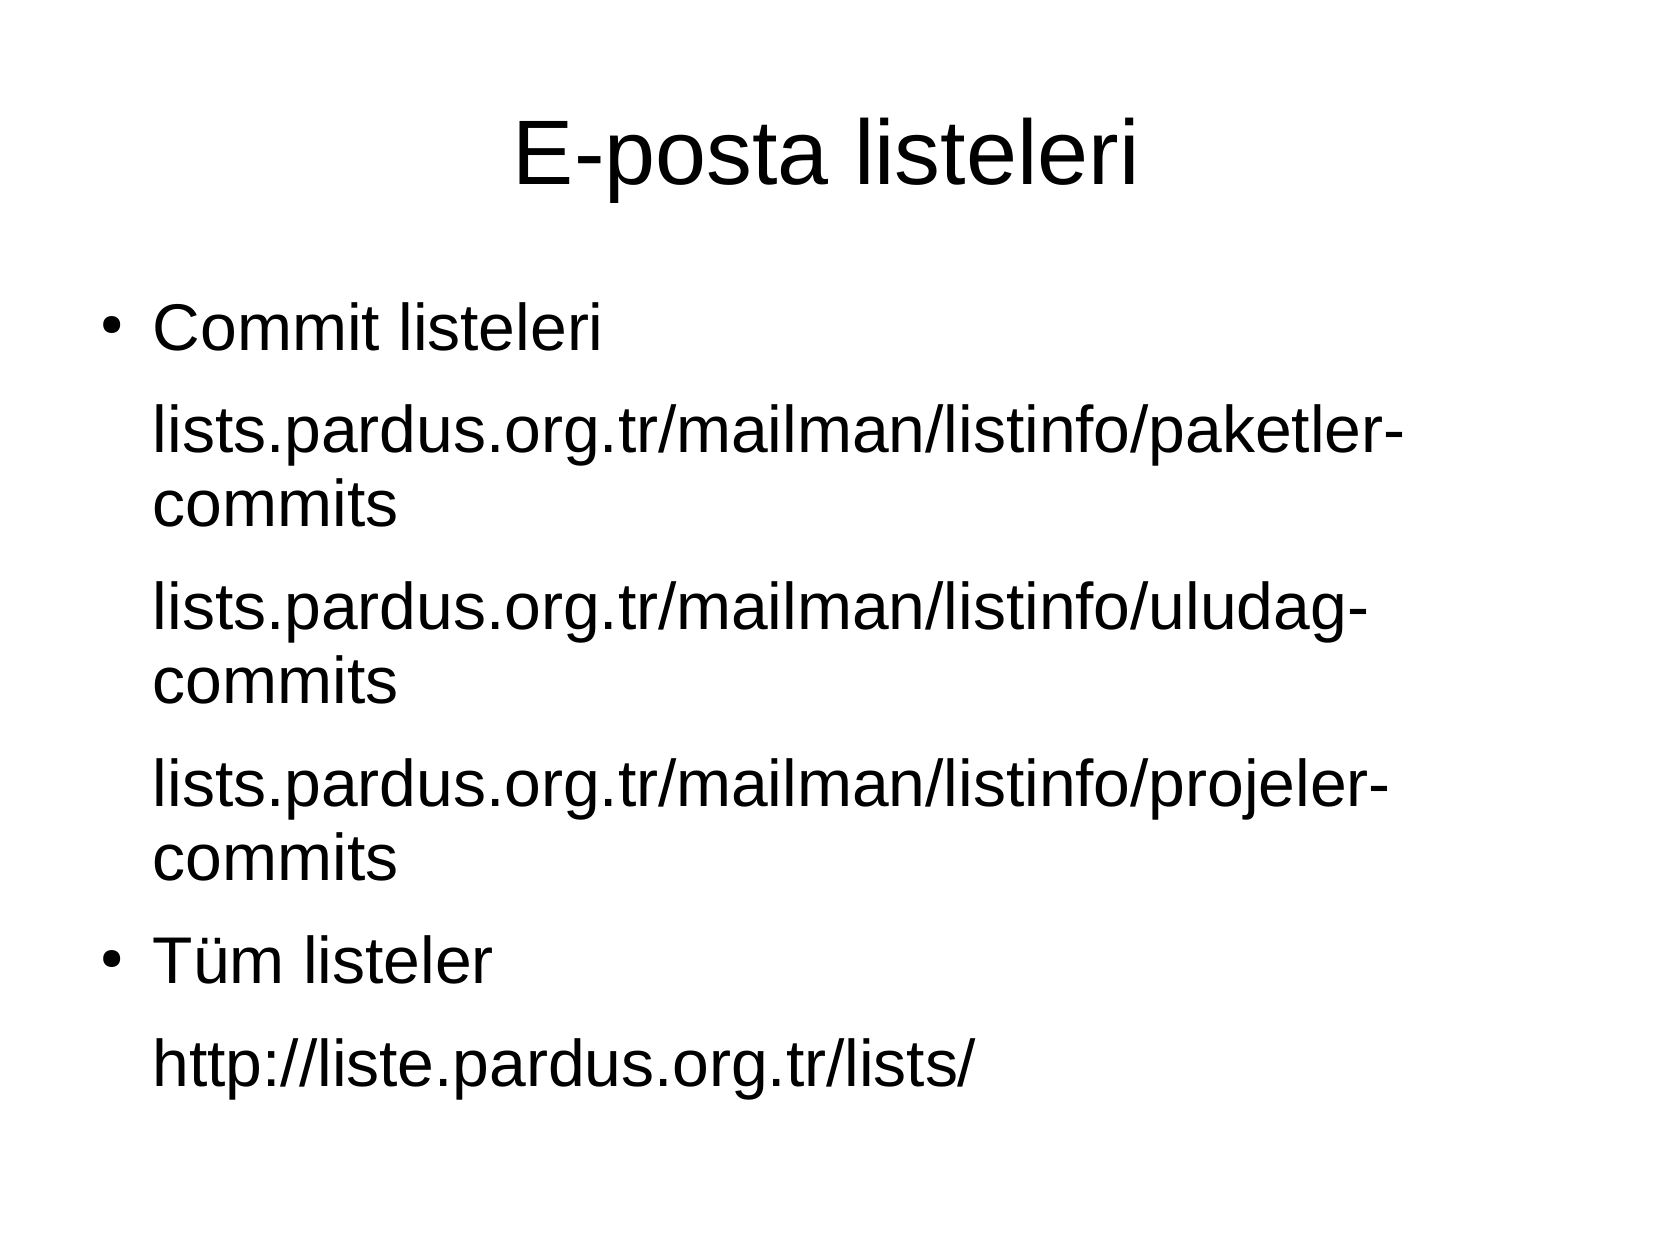

# E-posta listeleri
Commit listeleri
lists.pardus.org.tr/mailman/listinfo/paketler-commits
lists.pardus.org.tr/mailman/listinfo/uludag-commits
lists.pardus.org.tr/mailman/listinfo/projeler-commits
Tüm listeler
http://liste.pardus.org.tr/lists/